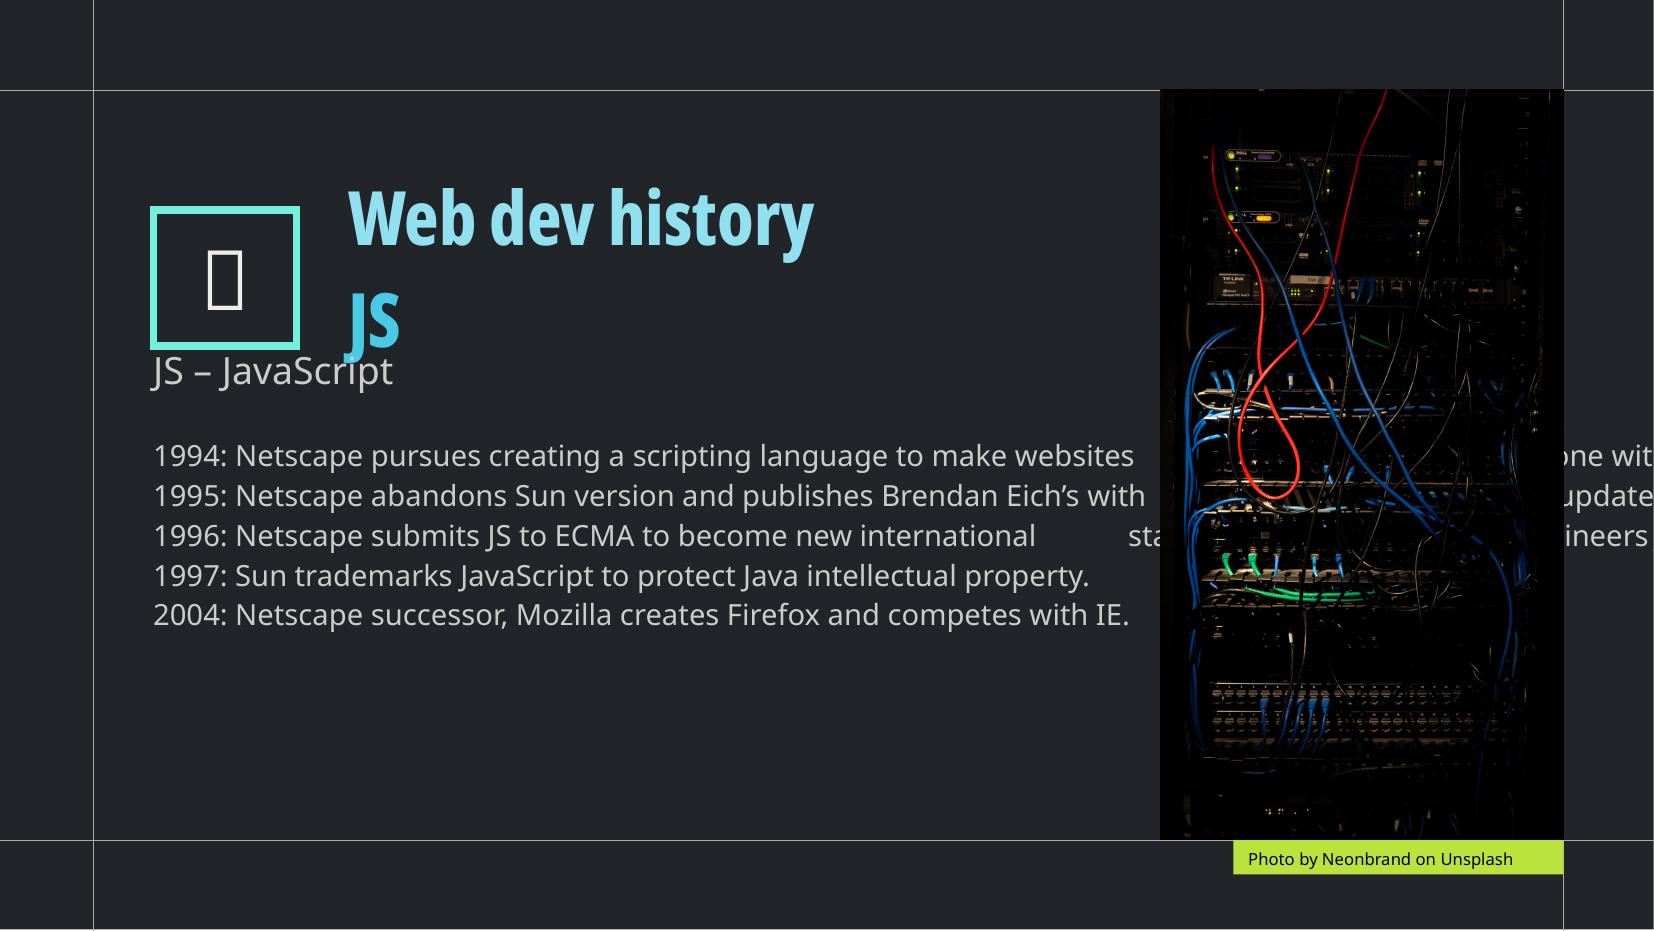

Web dev history
JS
🌐
JS – JavaScript
1994: Netscape pursues creating a scripting language to make websites 	dynamic with two teams: one with Sun(Java), one with Brendan Eich.
1995: Netscape abandons Sun version and publishes Brendan Eich’s with 		Netscape Navigator update. Netscape calls the language Javascript 	to leverage Sun’s success with Java.
1996: Netscape submits JS to ECMA to become new international 		standard. Microsoft reverse engineers JS to create Jscript for 		Internet Explorer. IE success leads to Jscript replacing JS as de facto 	client-side language. Client-side scripting stagnates.
1997: Sun trademarks JavaScript to protect Java intellectual property.
2004: Netscape successor, Mozilla creates Firefox and competes with IE.
Photo by Neonbrand on Unsplash